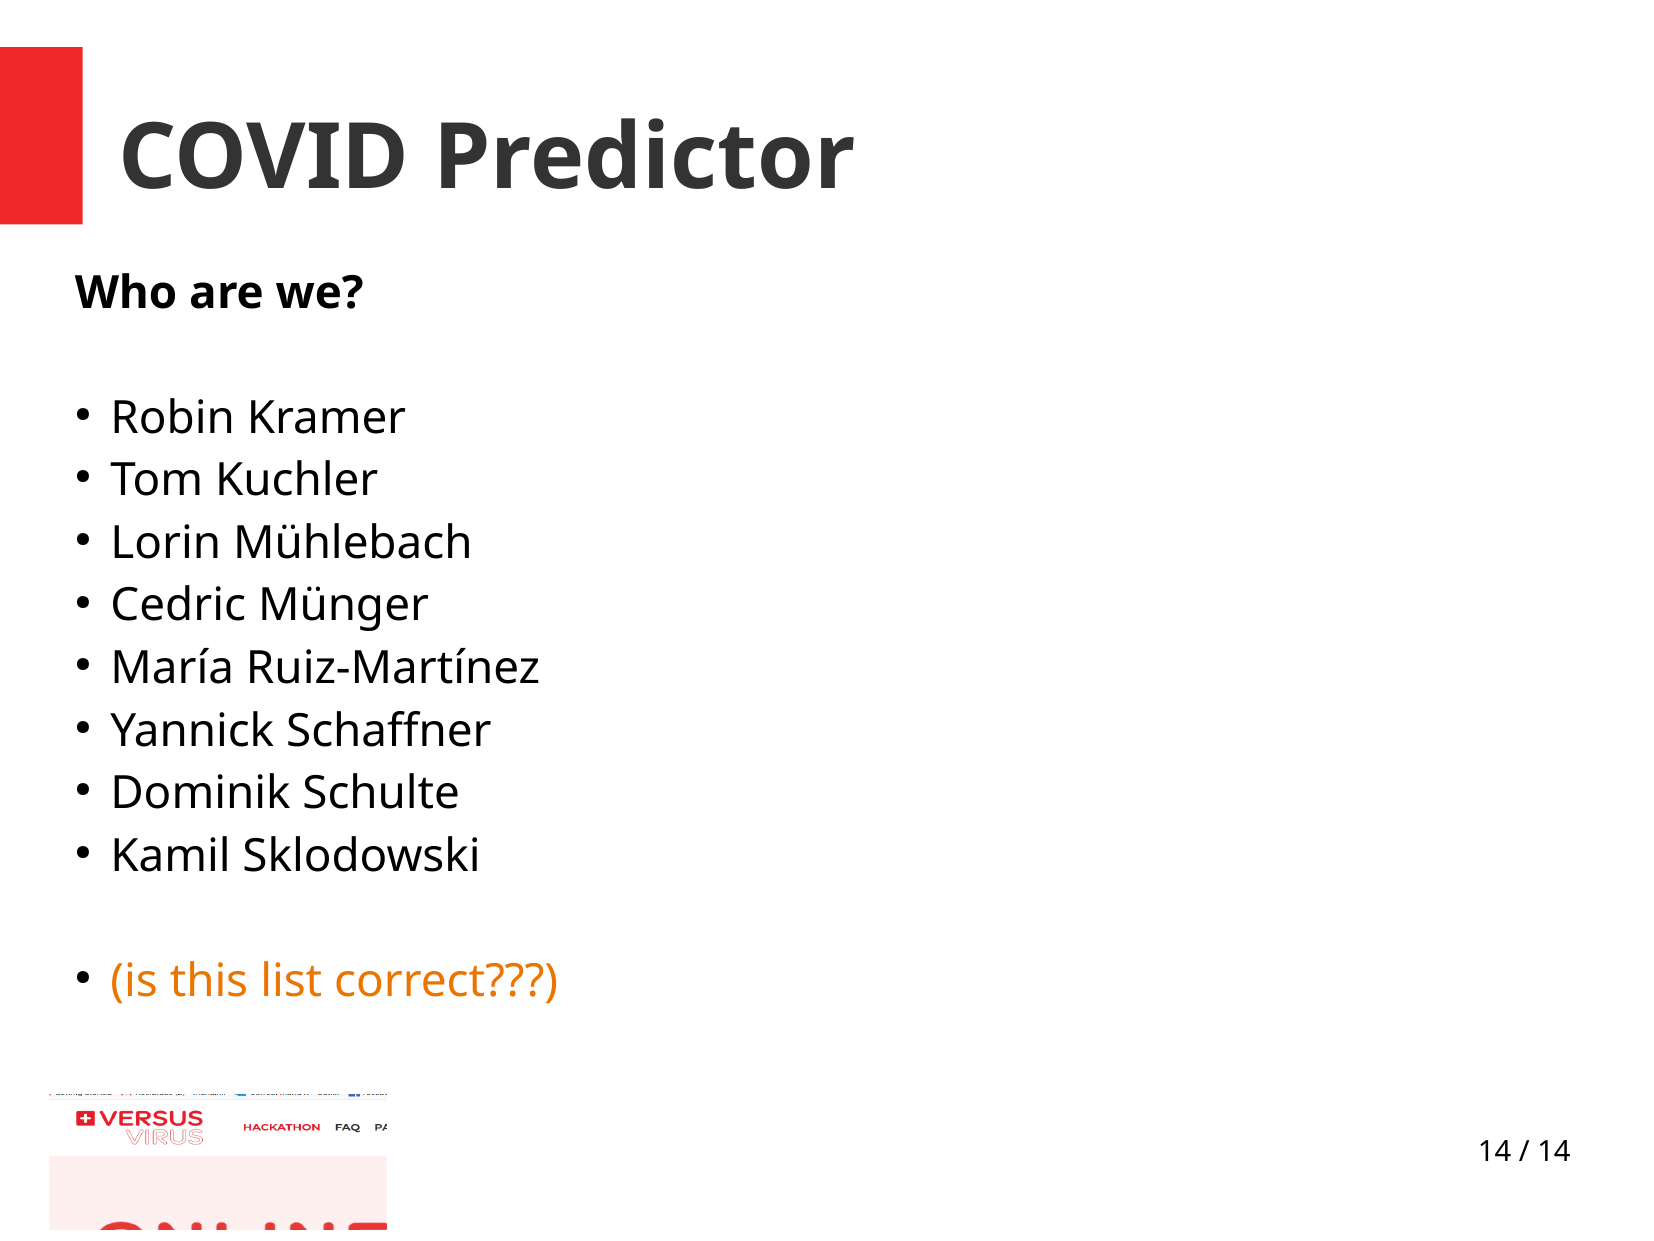

# COVID Predictor
Who are we?
Robin Kramer
Tom Kuchler
Lorin Mühlebach
Cedric Münger
María Ruiz-Martínez
Yannick Schaffner
Dominik Schulte
Kamil Sklodowski
(is this list correct???)
14